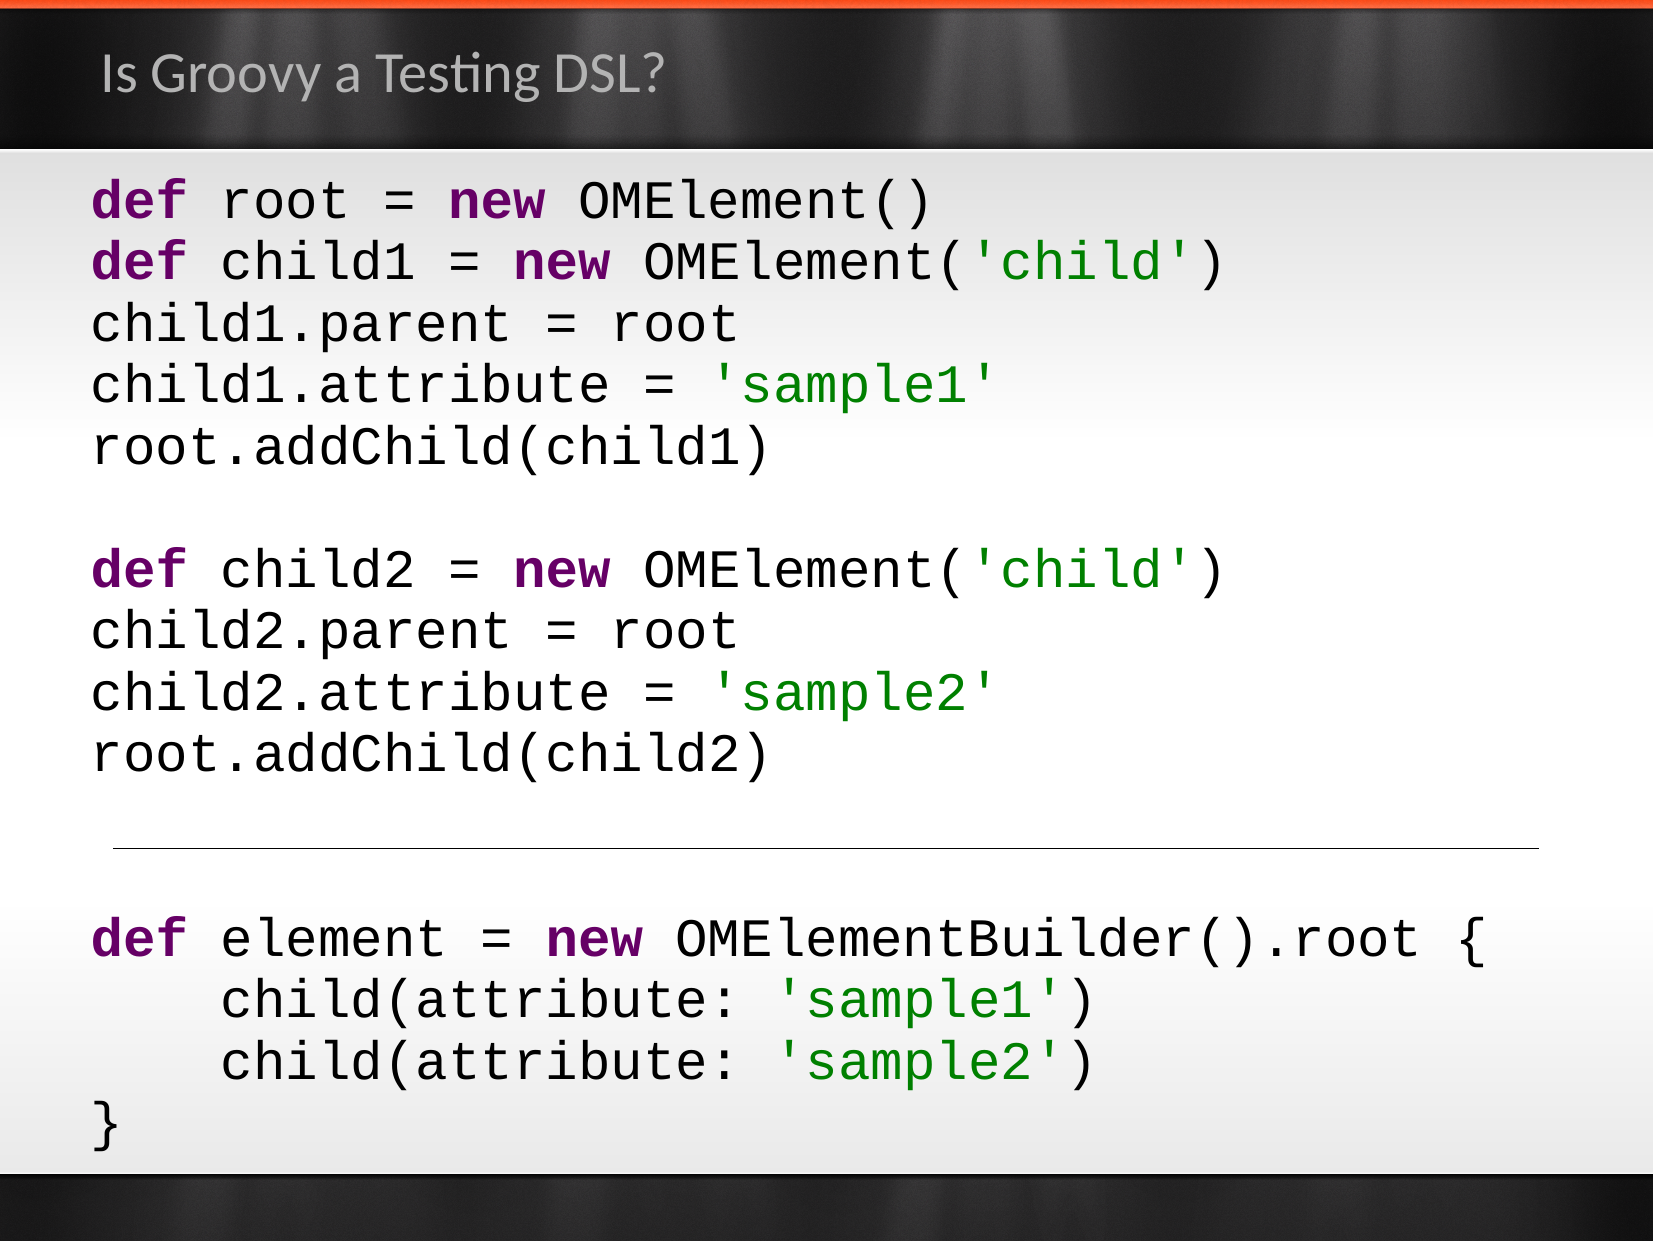

# Is Groovy a Testing DSL?
def root = new OMElement()
def child1 = new OMElement('child')
child1.parent = root
child1.attribute = 'sample1'
root.addChild(child1)
def child2 = new OMElement('child')
child2.parent = root
child2.attribute = 'sample2'
root.addChild(child2)
def element = new OMElementBuilder().root {
 child(attribute: 'sample1')
 child(attribute: 'sample2')
}